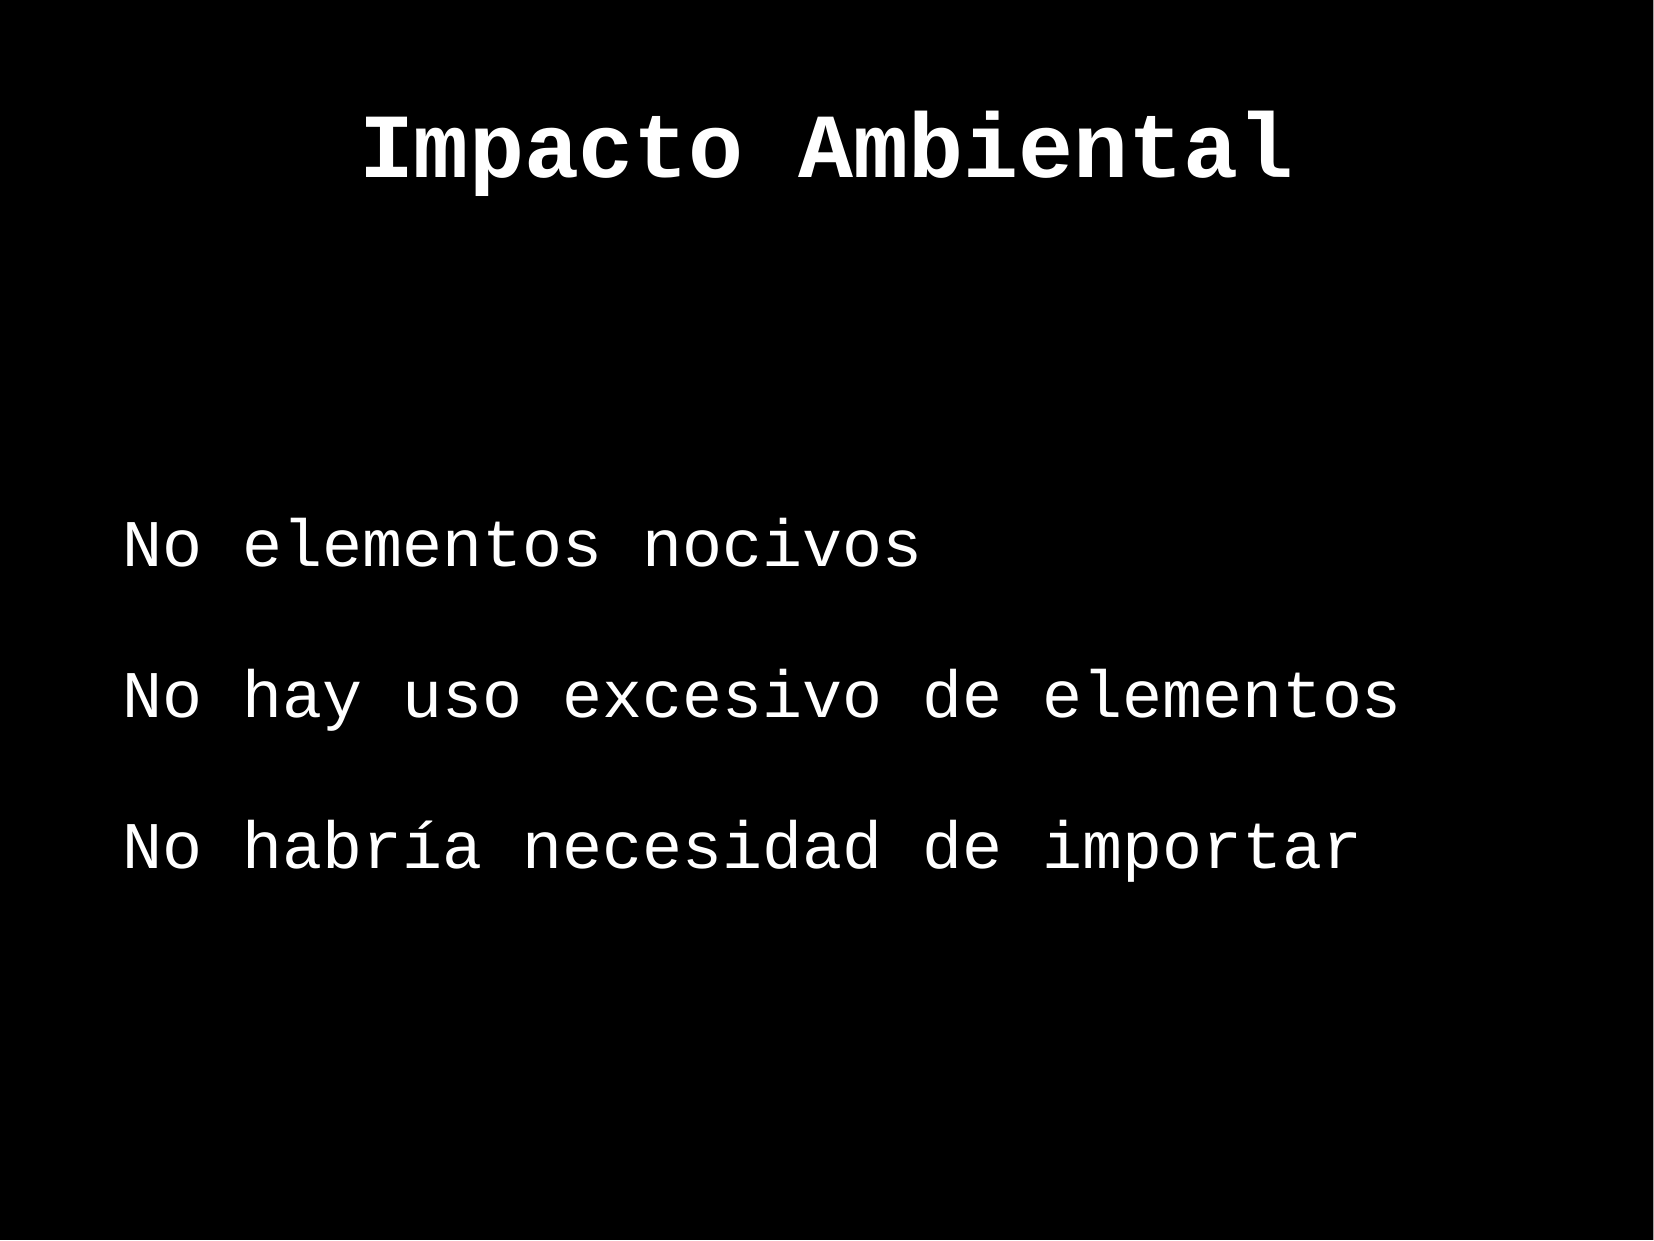

# Impacto Ambiental
 No elementos nocivos
 No hay uso excesivo de elementos
 No habría necesidad de importar